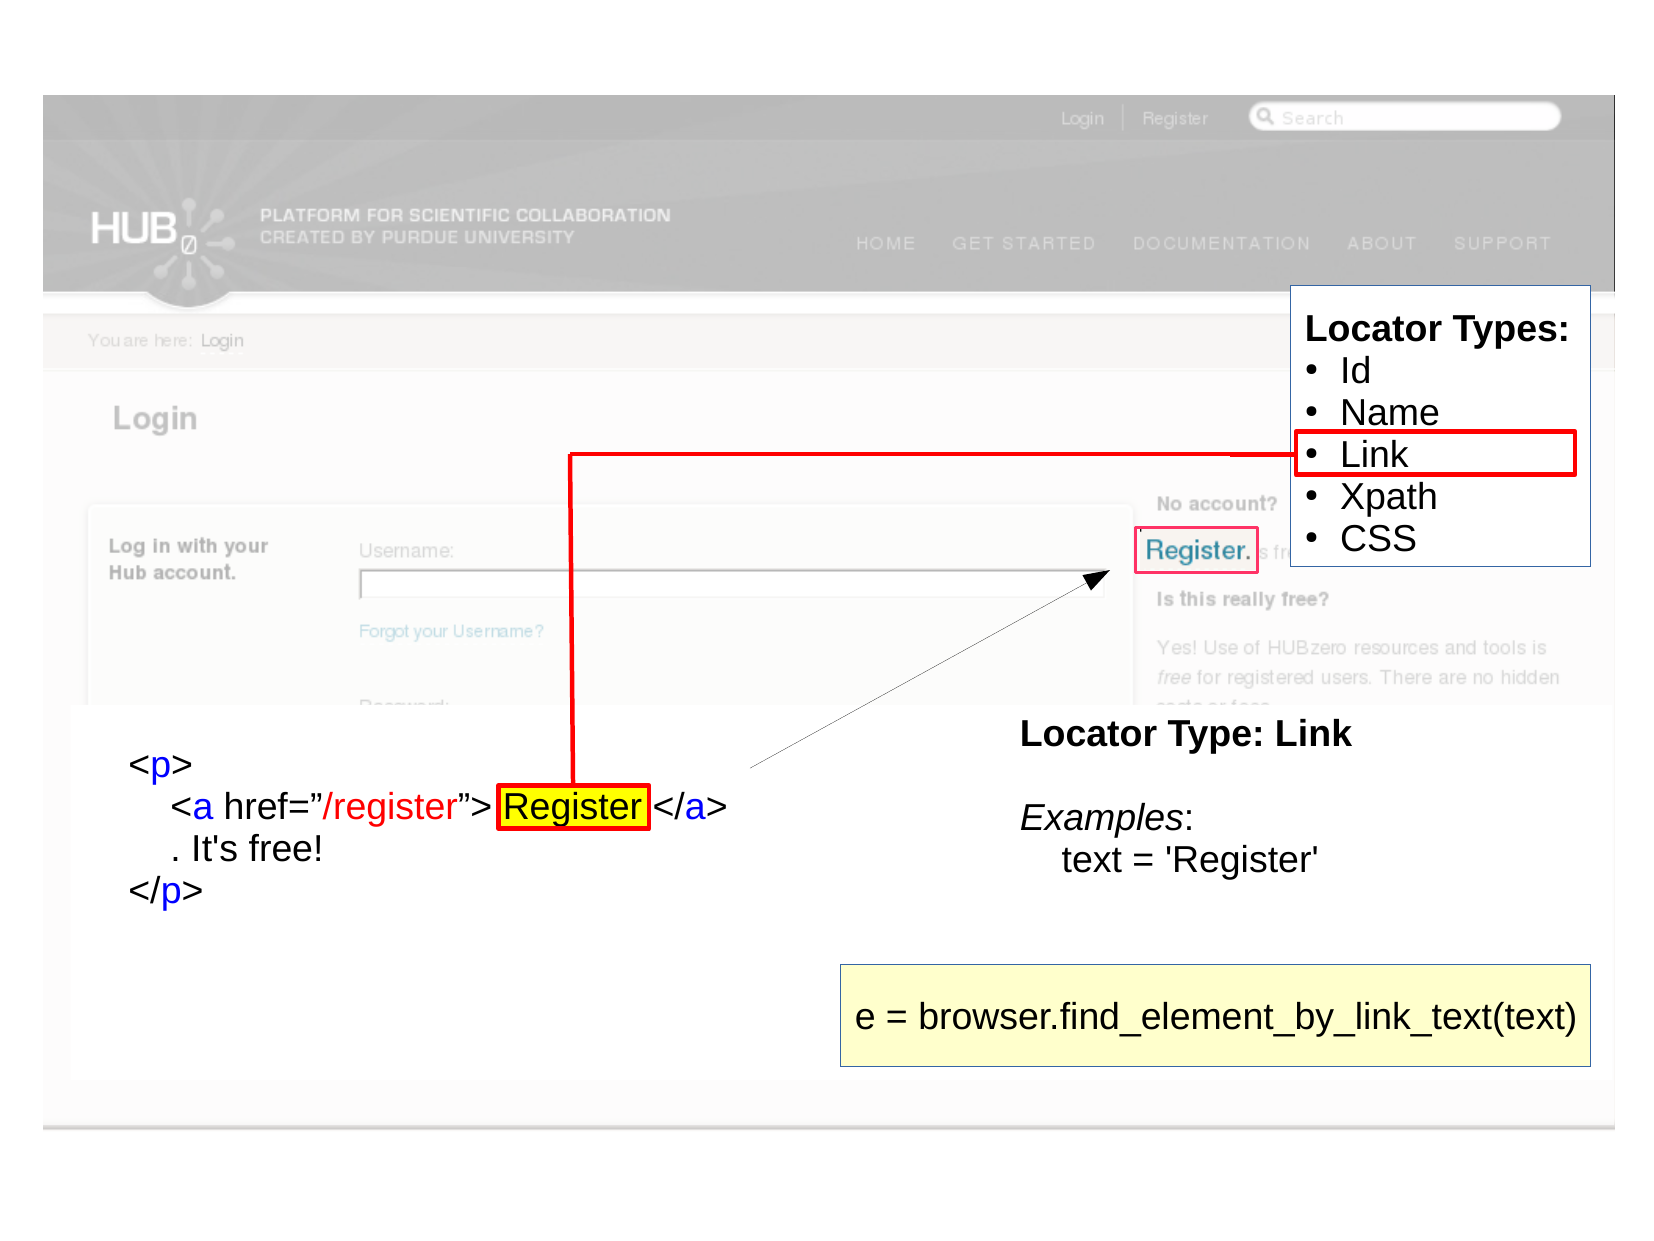

Locator Types:
Id
Name
Link
Xpath
CSS
Locator Type: Link
Examples:
 text = 'Register'
<p>
 <a href=”/register”> Register </a>
 . It's free!
</p>
e = browser.find_element_by_link_text(text)